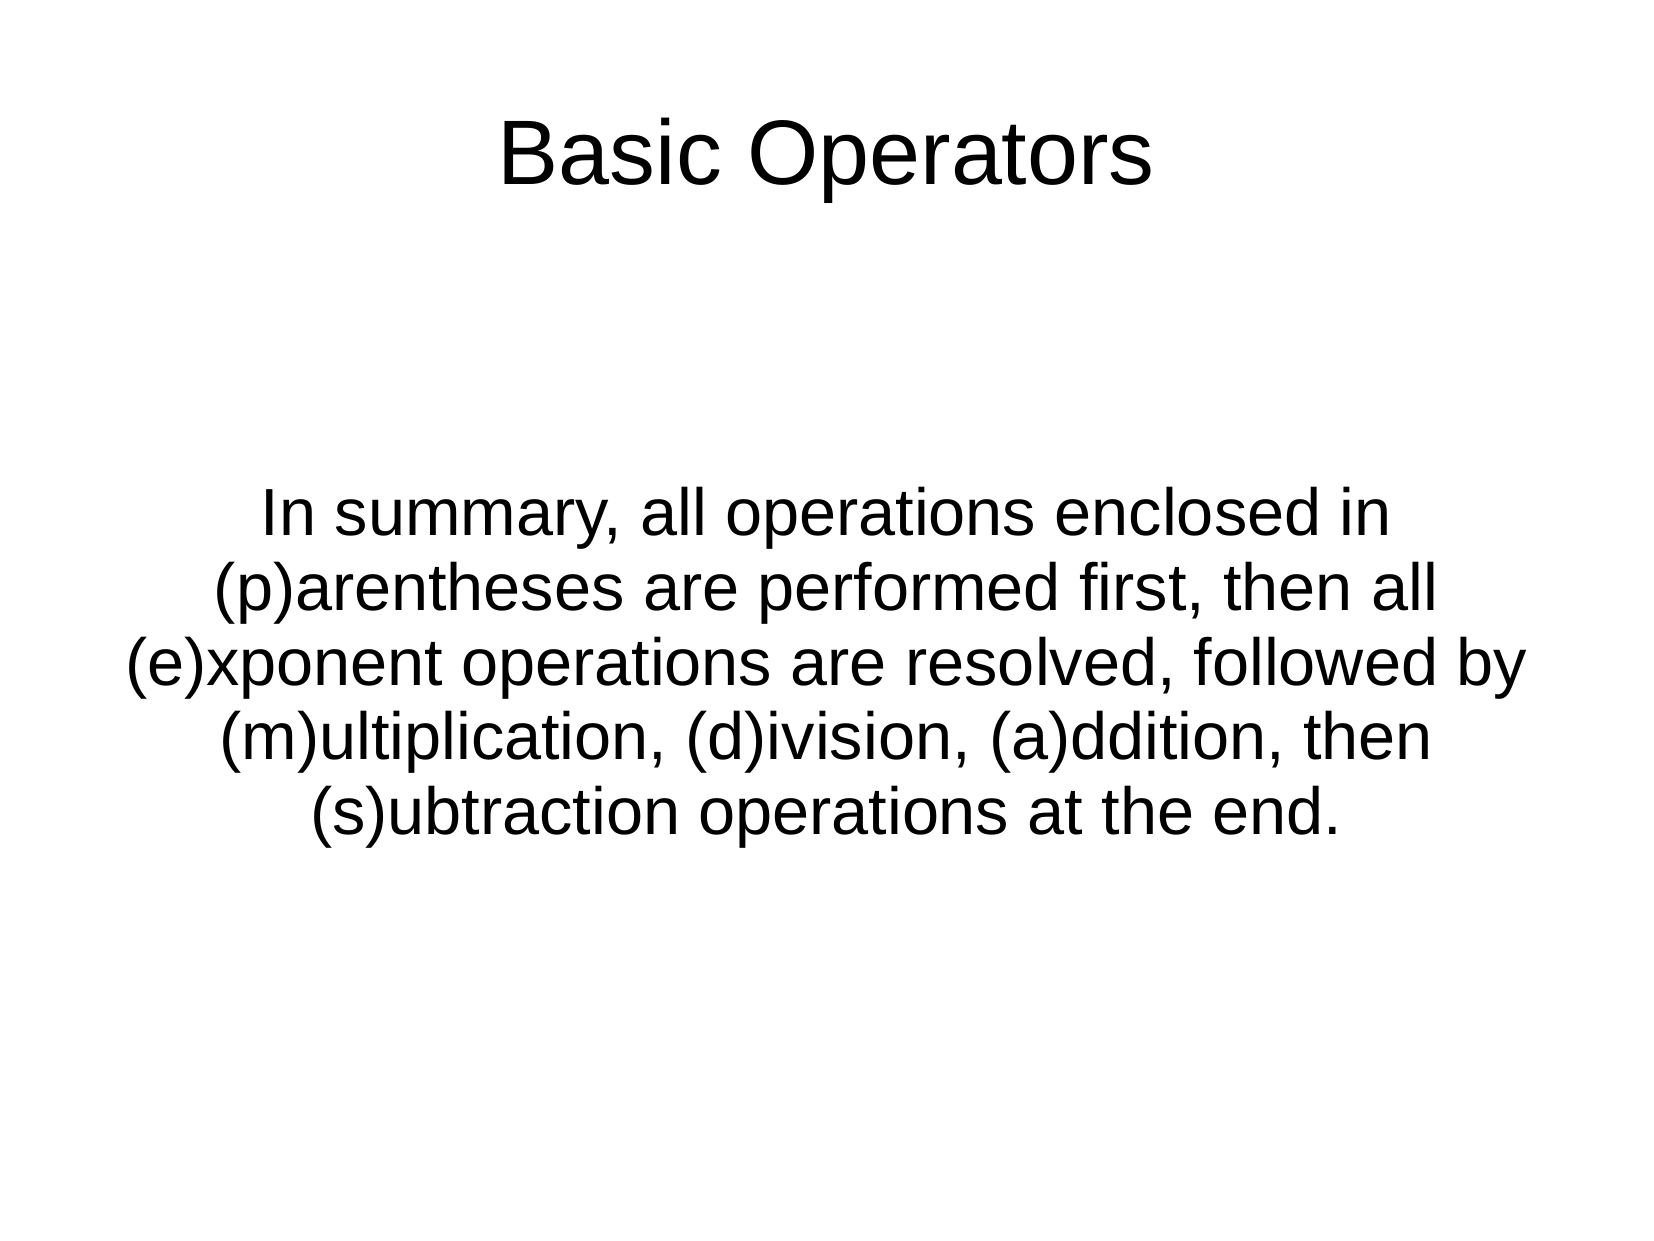

# Basic Operators
In summary, all operations enclosed in (p)arentheses are performed first, then all (e)xponent operations are resolved, followed by (m)ultiplication, (d)ivision, (a)ddition, then (s)ubtraction operations at the end.